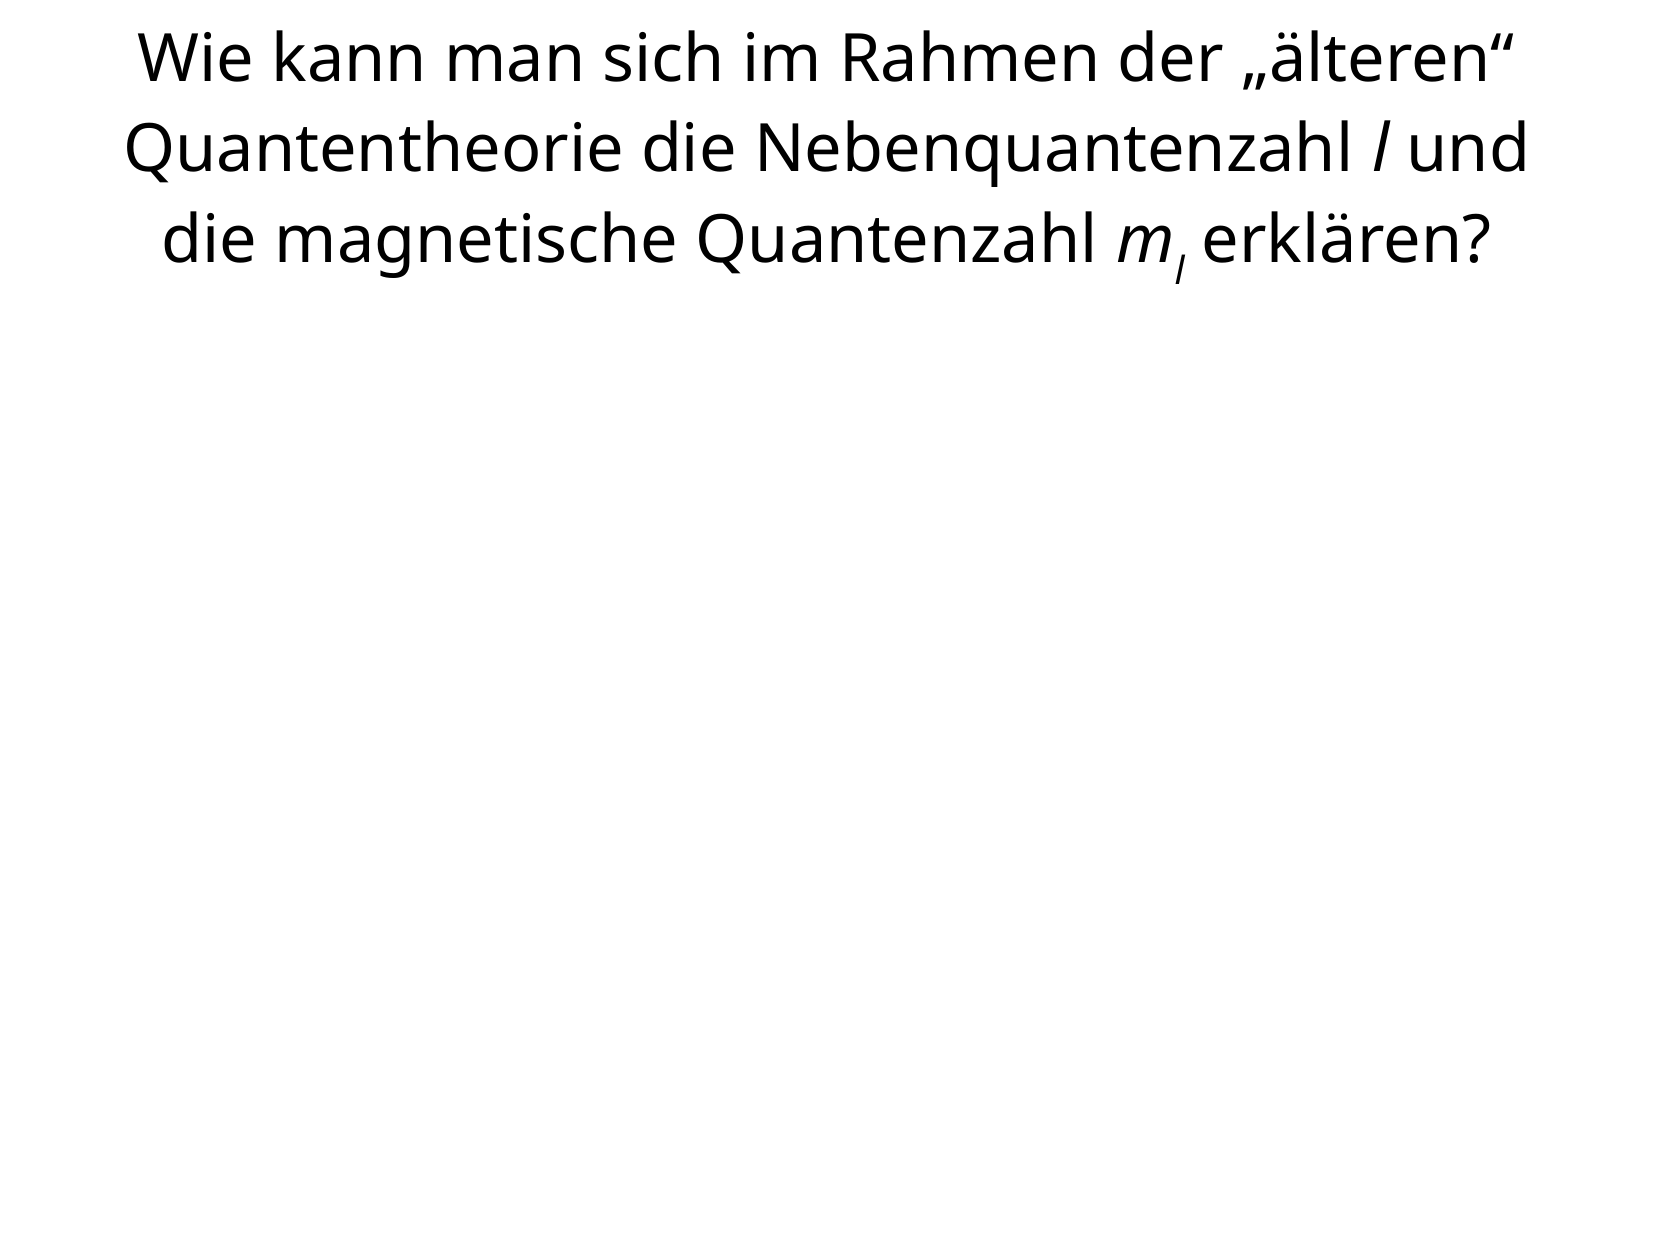

# Wie kann man sich im Rahmen der „älteren“ Quantentheorie die Nebenquantenzahl l und die magnetische Quantenzahl ml erklären?